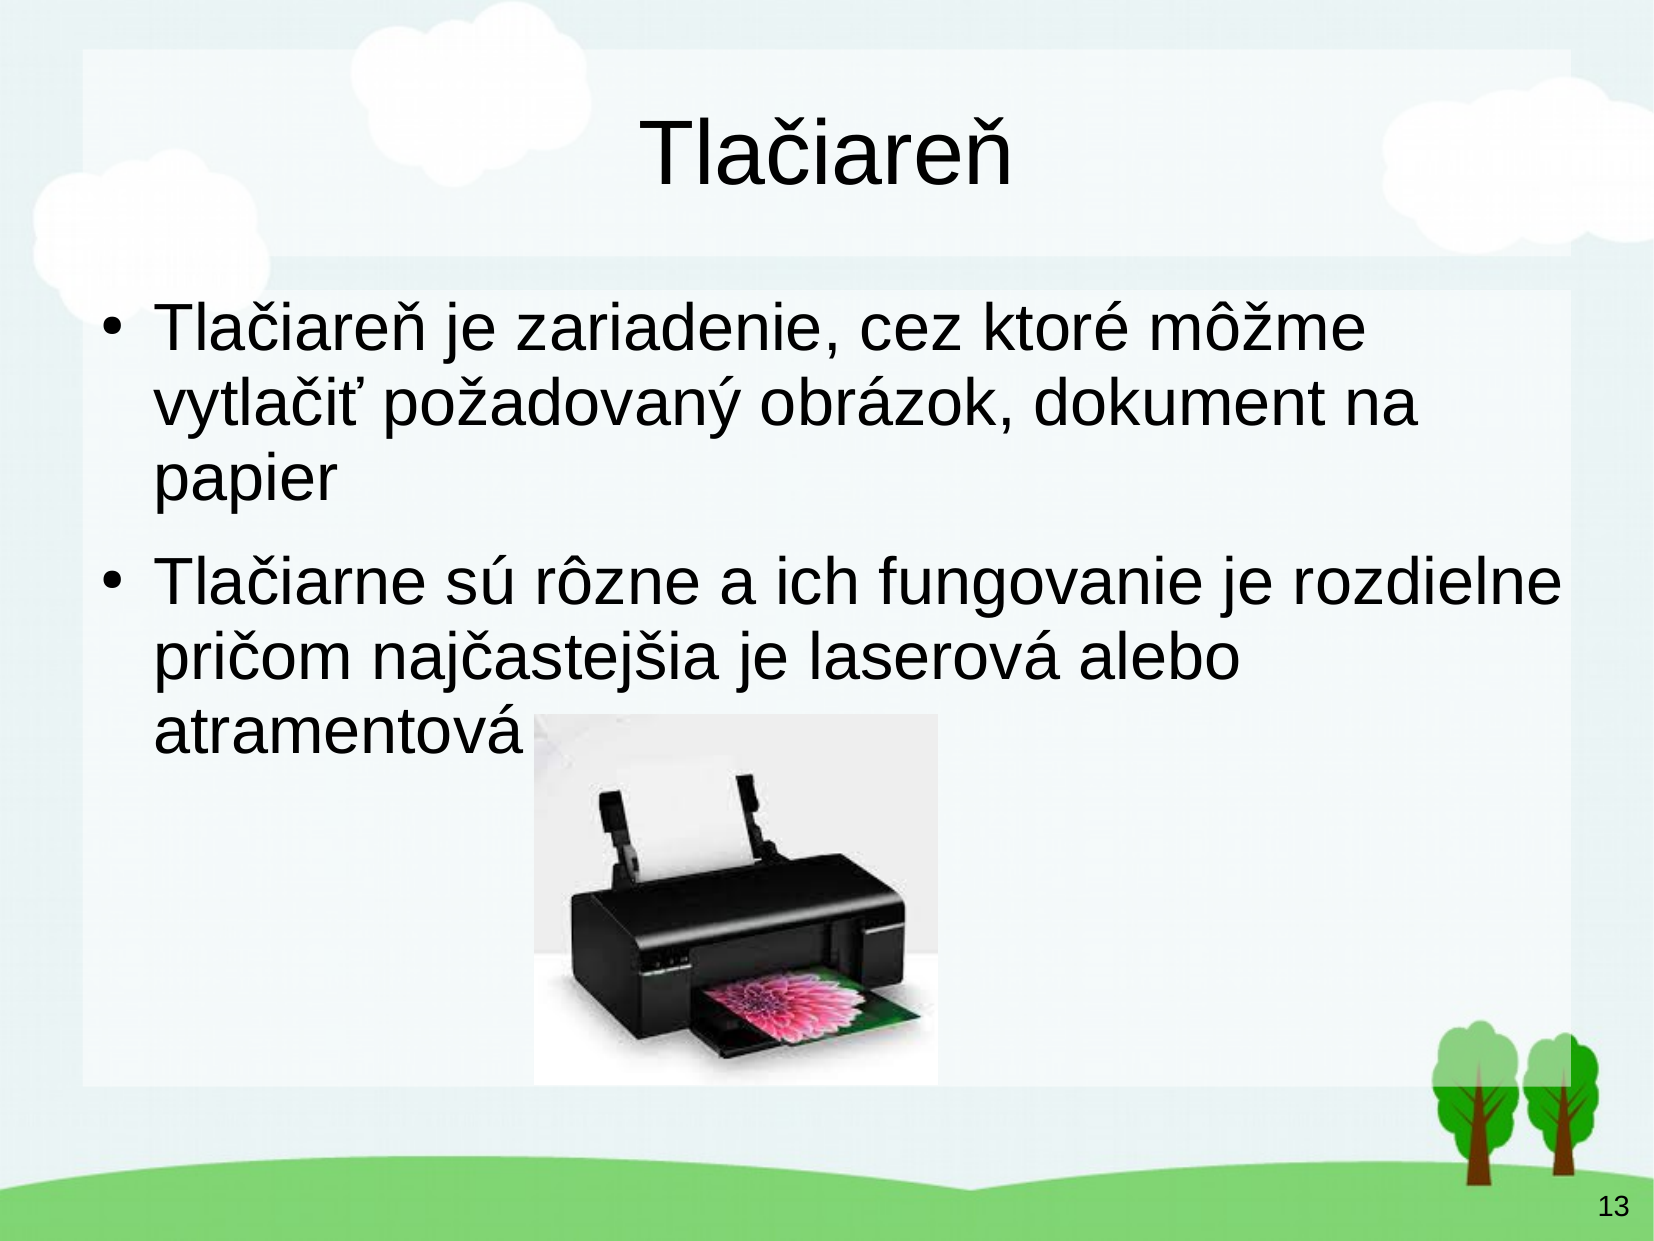

# Tlačiareň
Tlačiareň je zariadenie, cez ktoré môžme vytlačiť požadovaný obrázok, dokument na papier
Tlačiarne sú rôzne a ich fungovanie je rozdielne pričom najčastejšia je laserová alebo atramentová
13